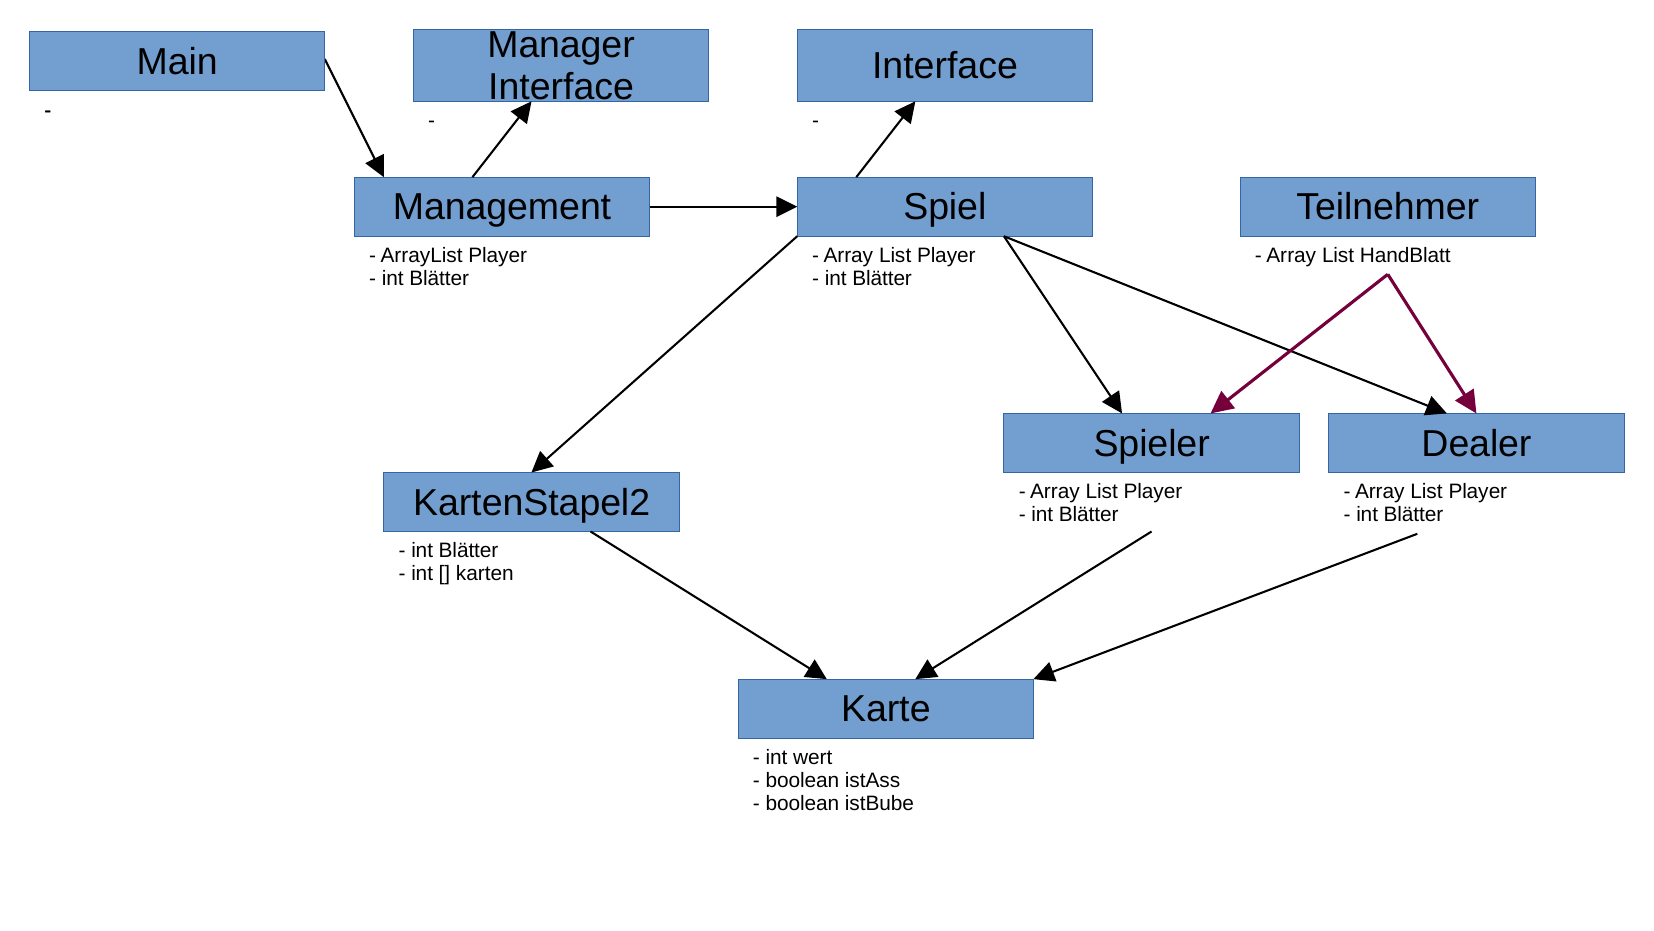

Manager
Interface
-
Interface
-
Main
-
Main
-
Management
- ArrayList Player
- int Blätter
Spiel
- Array List Player
- int Blätter
Teilnehmer
- Array List HandBlatt
Spieler
- Array List Player
- int Blätter
Dealer
- Array List Player
- int Blätter
KartenStapel2
- int Blätter
- int [] karten
Karte
- int wert
- boolean istAss
- boolean istBube